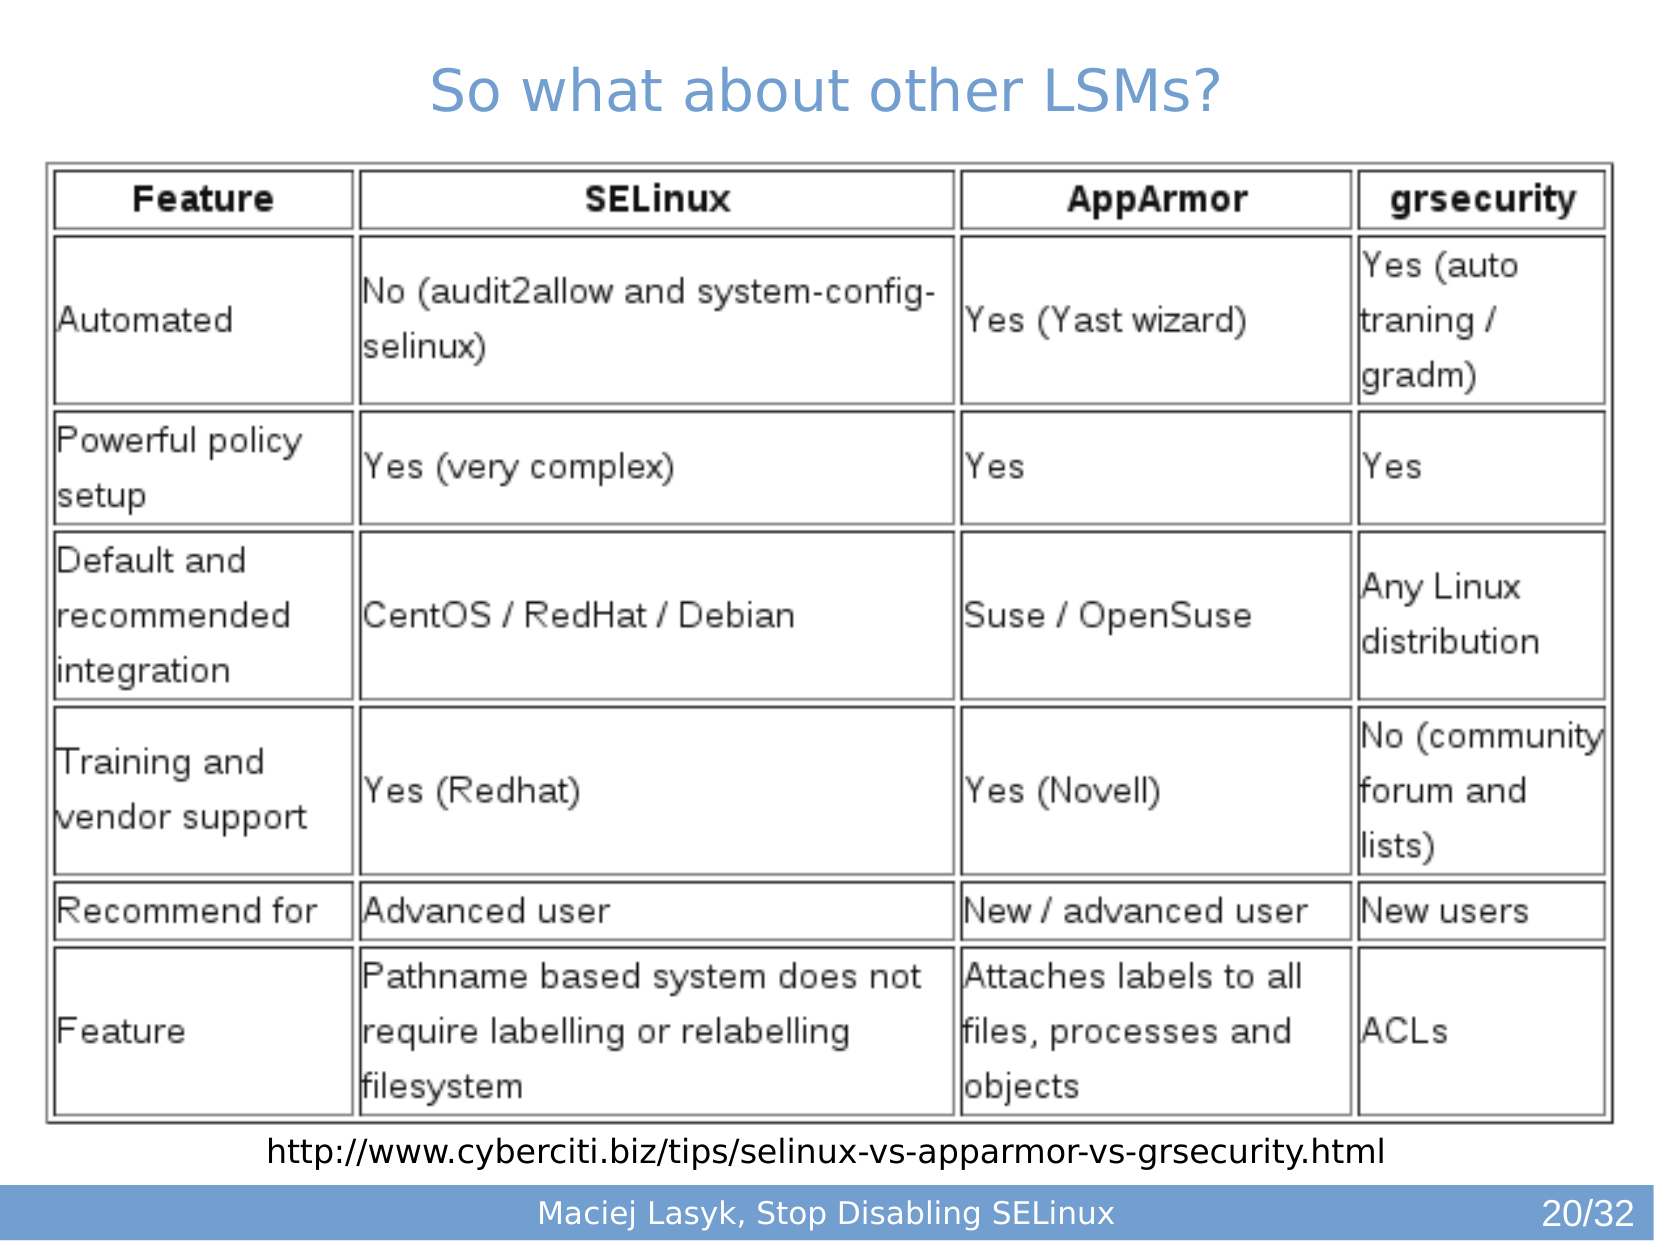

So what about other LSMs?
http://www.cyberciti.biz/tips/selinux-vs-apparmor-vs-grsecurity.html
 20/32
Maciej Lasyk, High Availability Explained
Maciej Lasyk, Stop Disabling SELinux